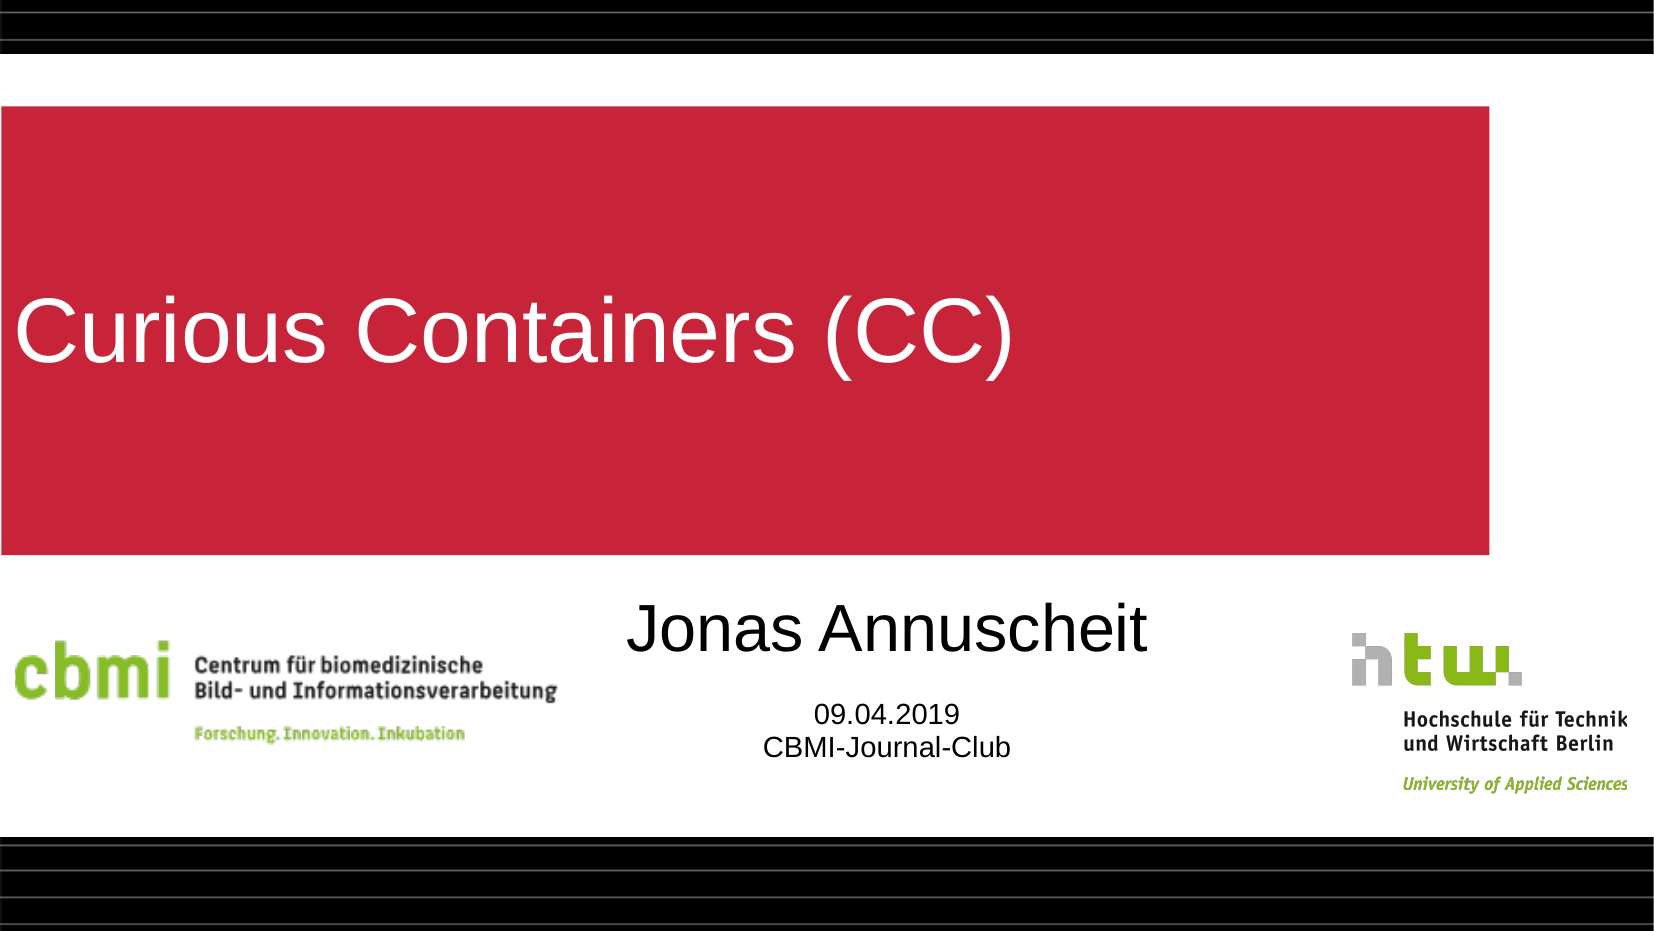

# Curious Containers (CC)
Jonas Annuscheit
09.04.2019
CBMI-Journal-Club